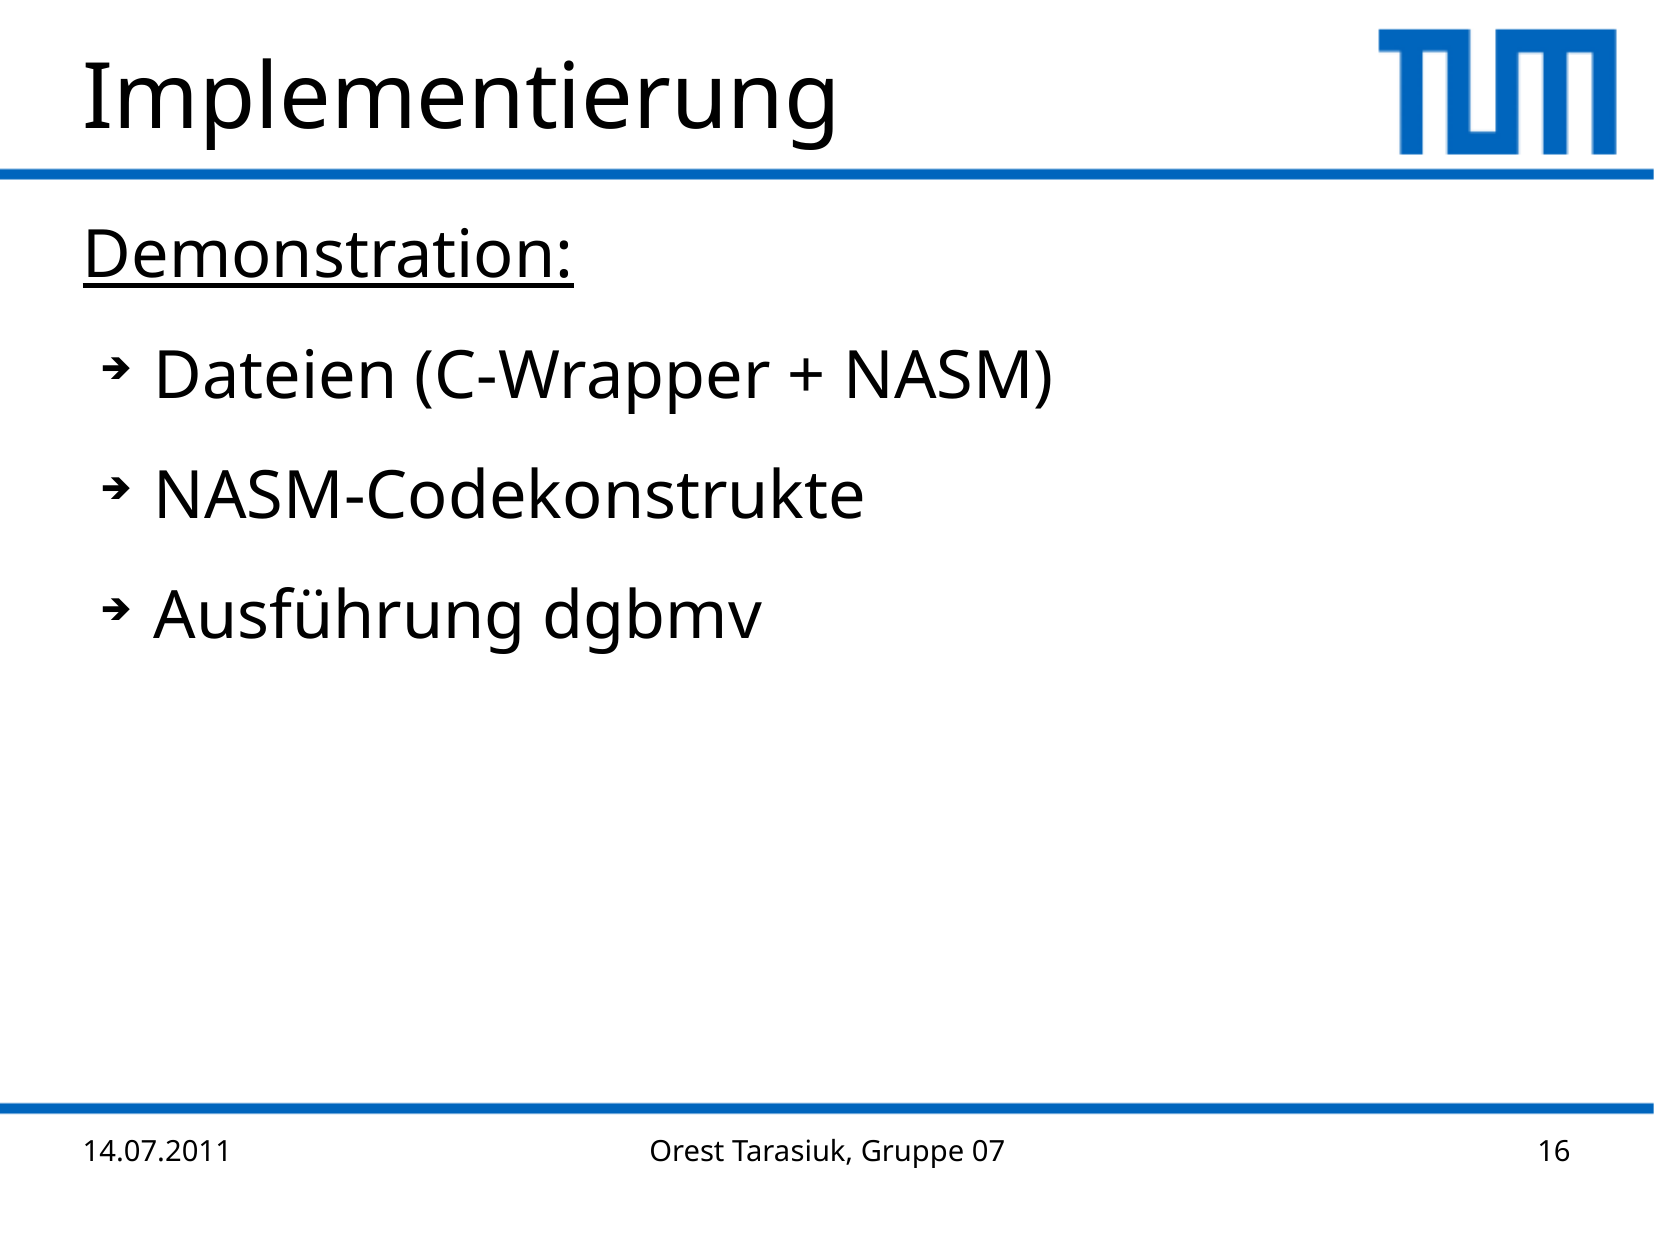

# Implementierung
Demonstration:
Dateien (C-Wrapper + NASM)
NASM-Codekonstrukte
Ausführung dgbmv
14.07.2011
Orest Tarasiuk, Gruppe 07
16